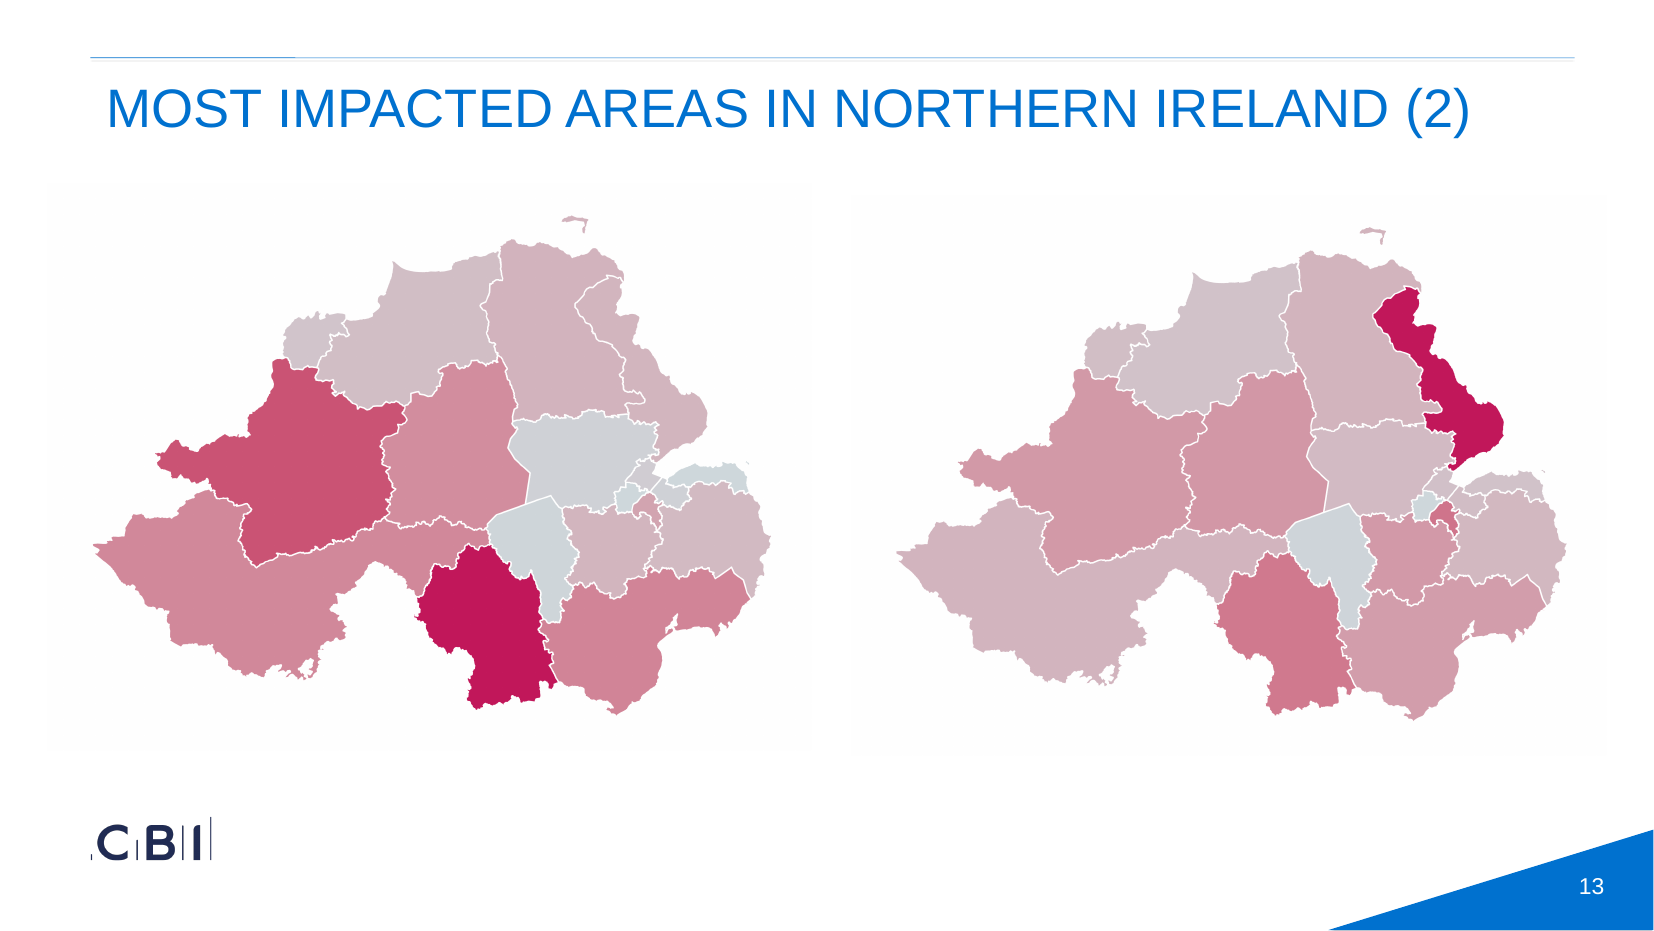

Most impacted areas in Northern Ireland (2)